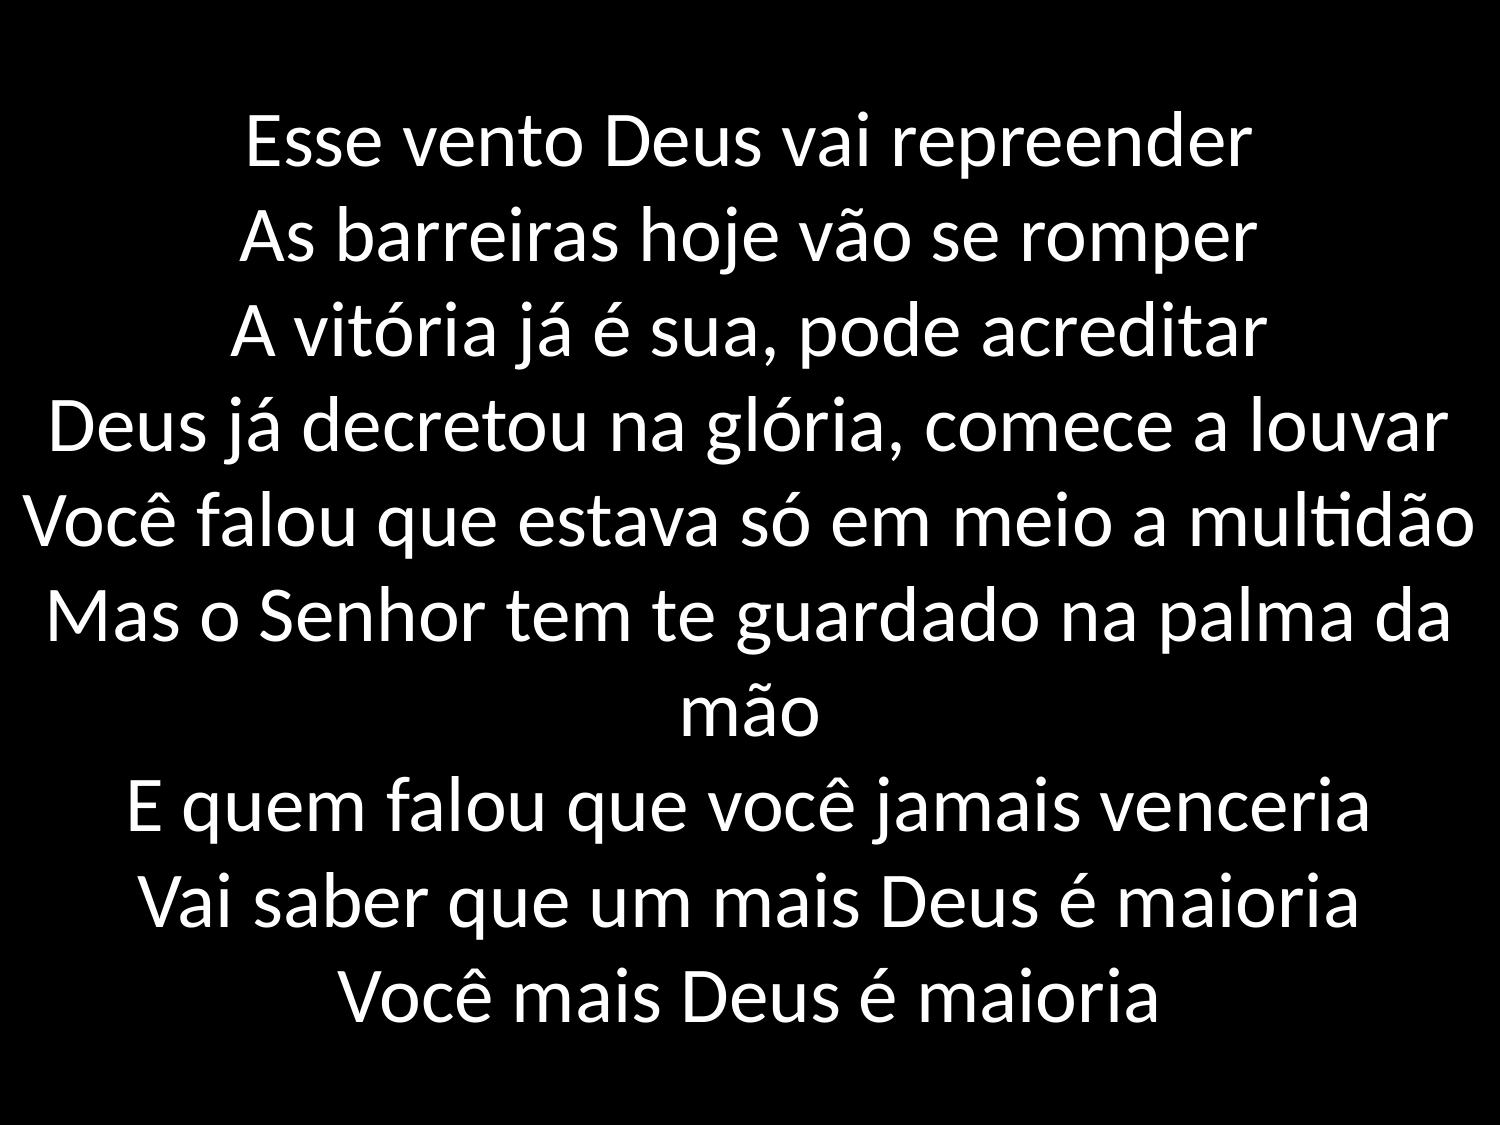

# Esse vento Deus vai repreender As barreiras hoje vão se romper A vitória já é sua, pode acreditar Deus já decretou na glória, comece a louvar Você falou que estava só em meio a multidão Mas o Senhor tem te guardado na palma da mão E quem falou que você jamais venceria Vai saber que um mais Deus é maioria Você mais Deus é maioria